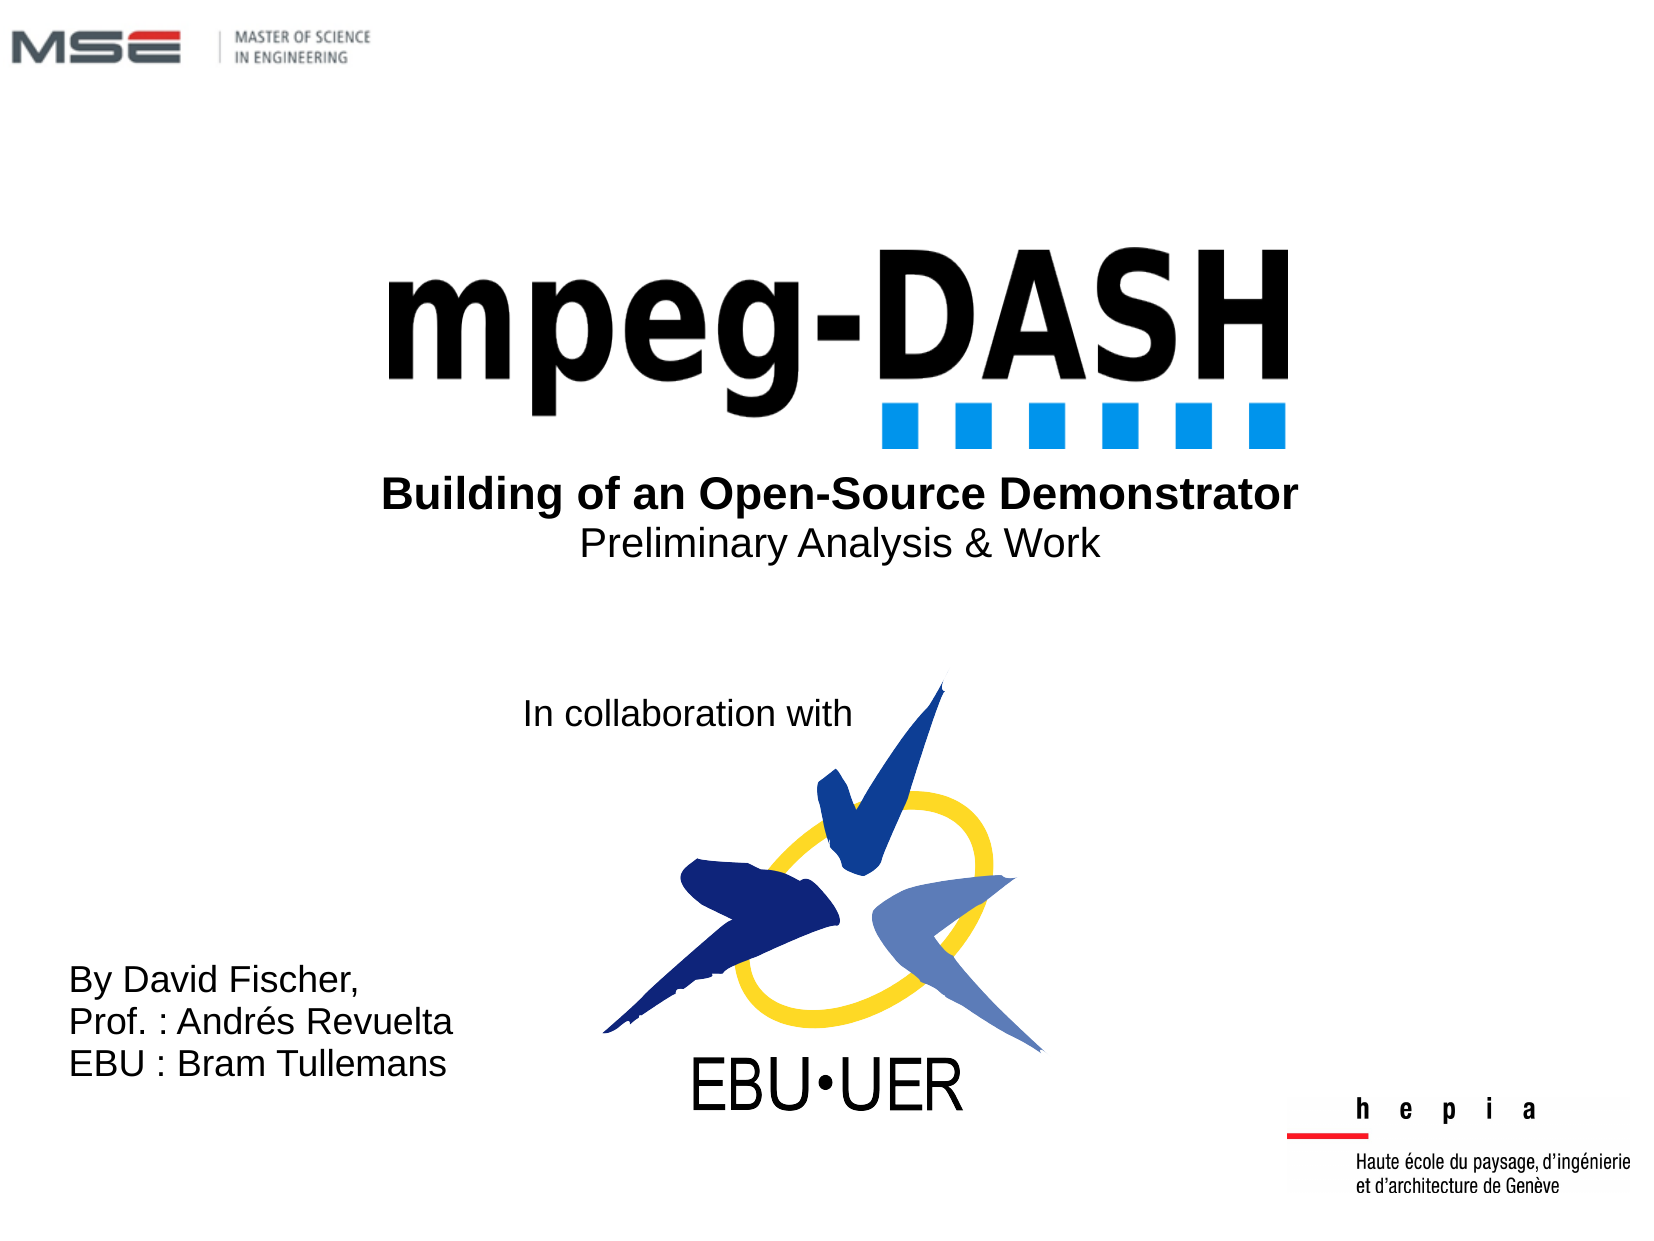

#
Building of an Open-Source Demonstrator
Preliminary Analysis & Work
In collaboration with
By David Fischer,
Prof. : Andrés Revuelta
EBU : Bram Tullemans